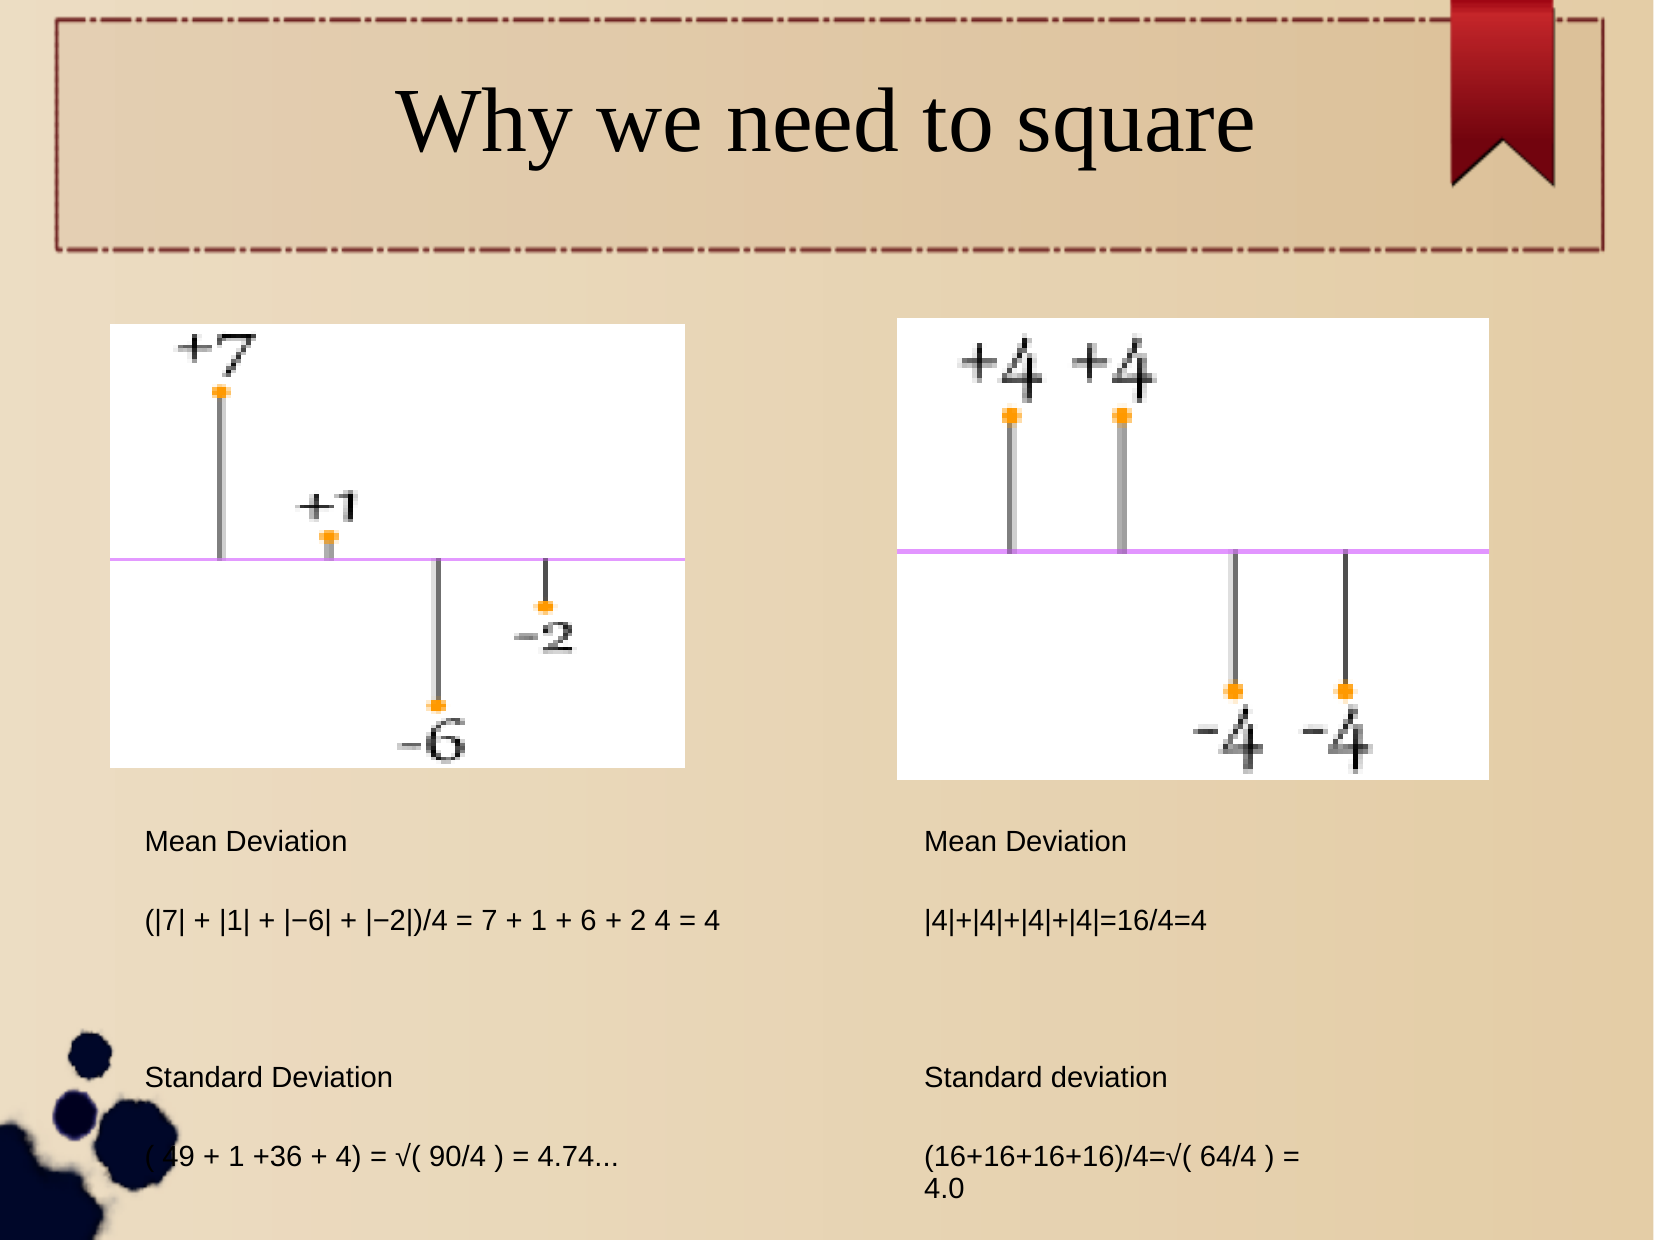

# Why we need to square
Mean Deviation
(|7| + |1| + |−6| + |−2|)/4 = 7 + 1 + 6 + 2 4 = 4
Standard Deviation
( 49 + 1 +36 + 4) = √( 90/4 ) = 4.74...
Mean Deviation
|4|+|4|+|4|+|4|=16/4=4
Standard deviation
(16+16+16+16)/4=√( 64/4 ) = 4.0